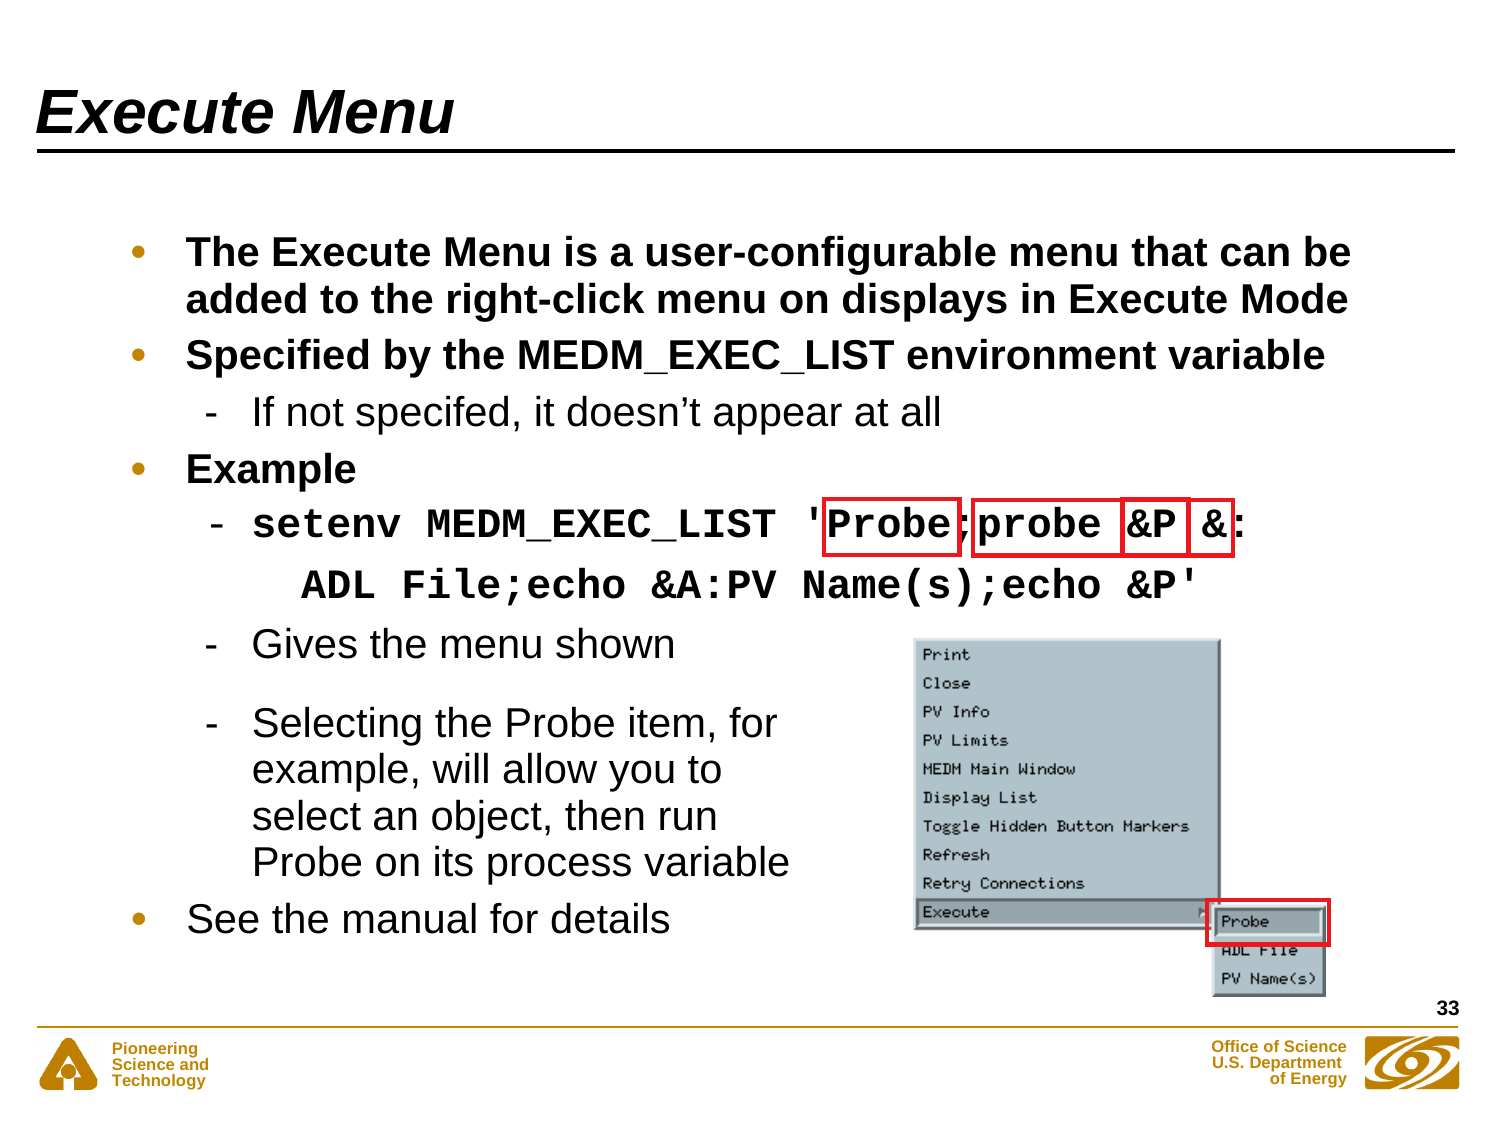

# Execute Menu
The Execute Menu is a user-configurable menu that can be added to the right-click menu on displays in Execute Mode
Specified by the MEDM_EXEC_LIST environment variable
If not specifed, it doesn’t appear at all
Example
setenv MEDM_EXEC_LIST 'Probe;probe &P &:
	 ADL File;echo &A:PV Name(s);echo &P'
Gives the menu shown
Selecting the Probe item, for example, will allow you to select an object, then run Probe on its process variable
See the manual for details
33